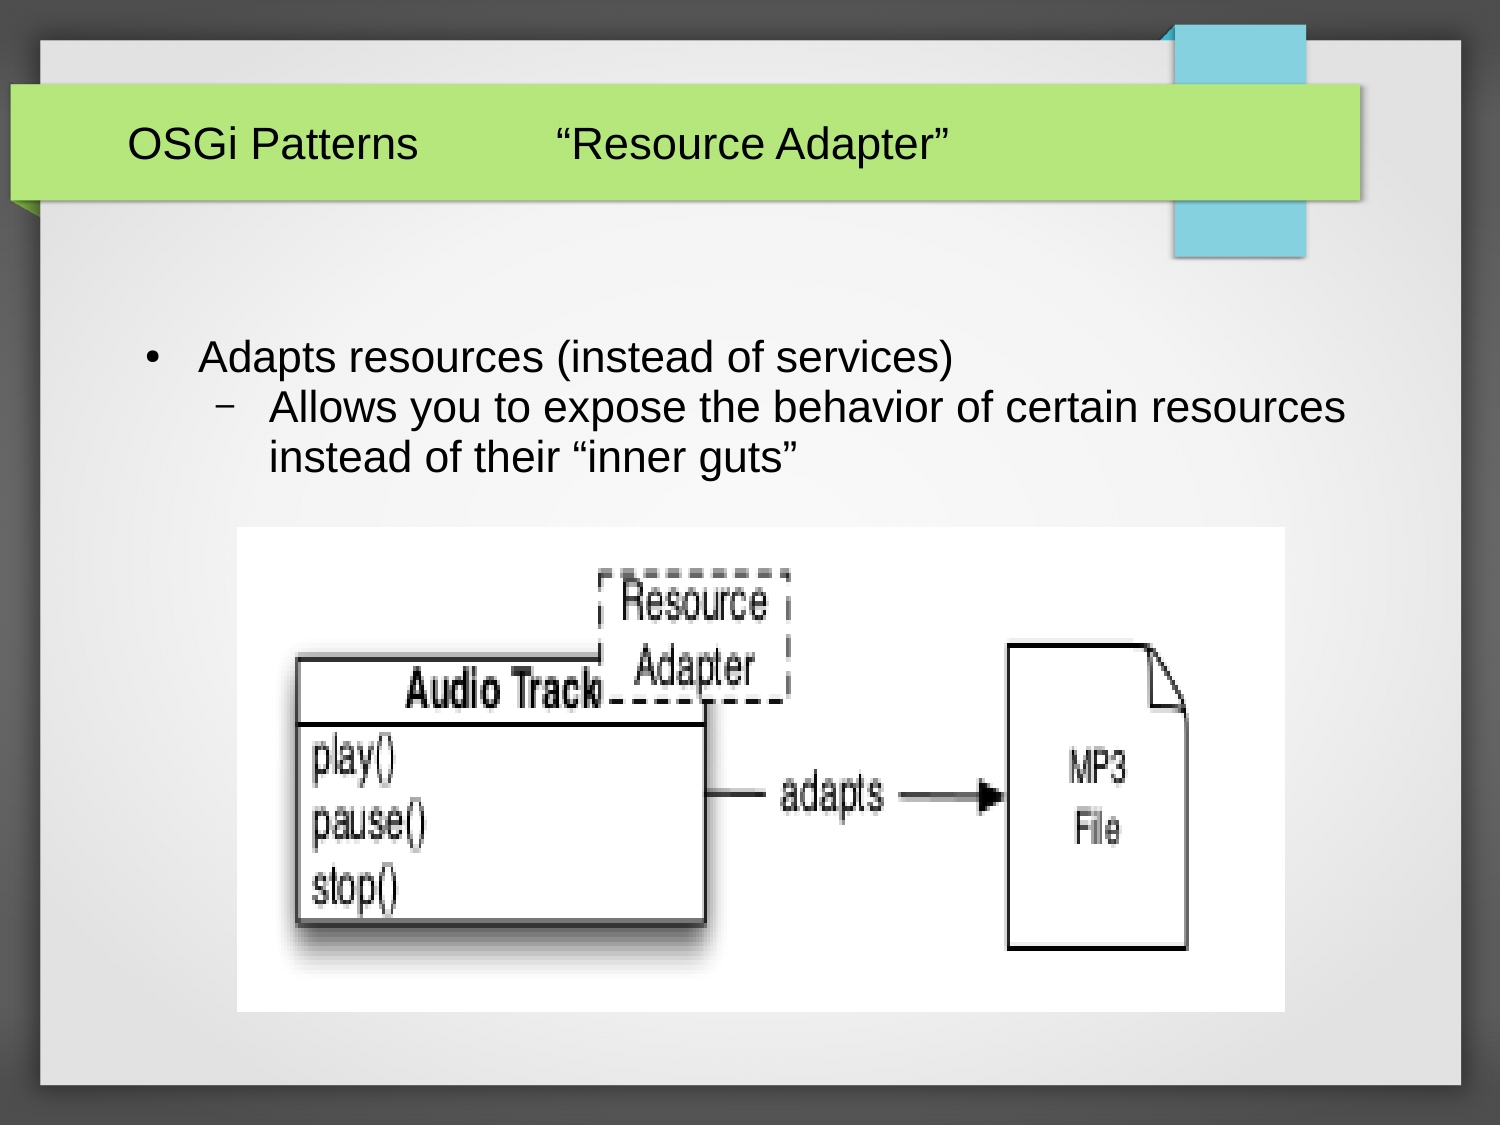

# OSGi Patterns “Resource Adapter”
Adapts resources (instead of services)
Allows you to expose the behavior of certain resources instead of their “inner guts”